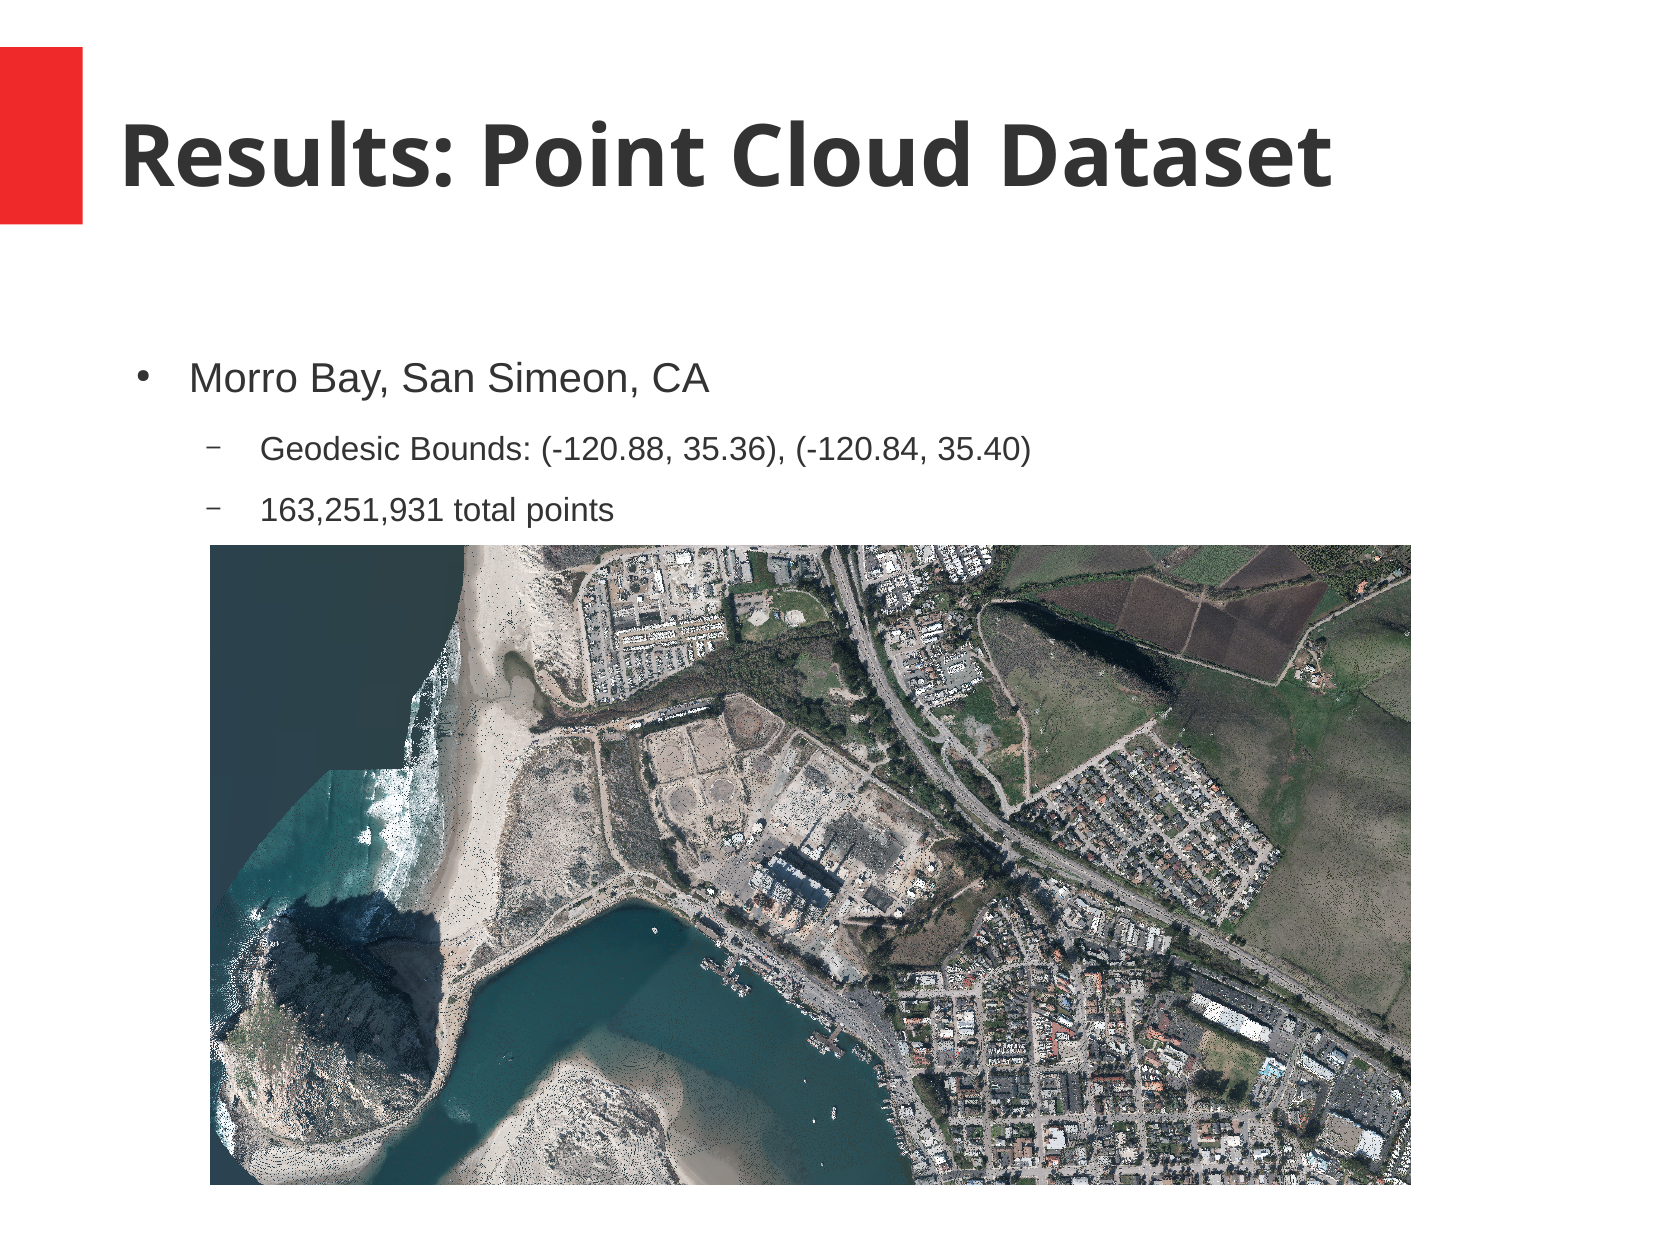

# Results: Point Cloud Dataset
Morro Bay, San Simeon, CA
Geodesic Bounds: (-120.88, 35.36), (-120.84, 35.40)
163,251,931 total points